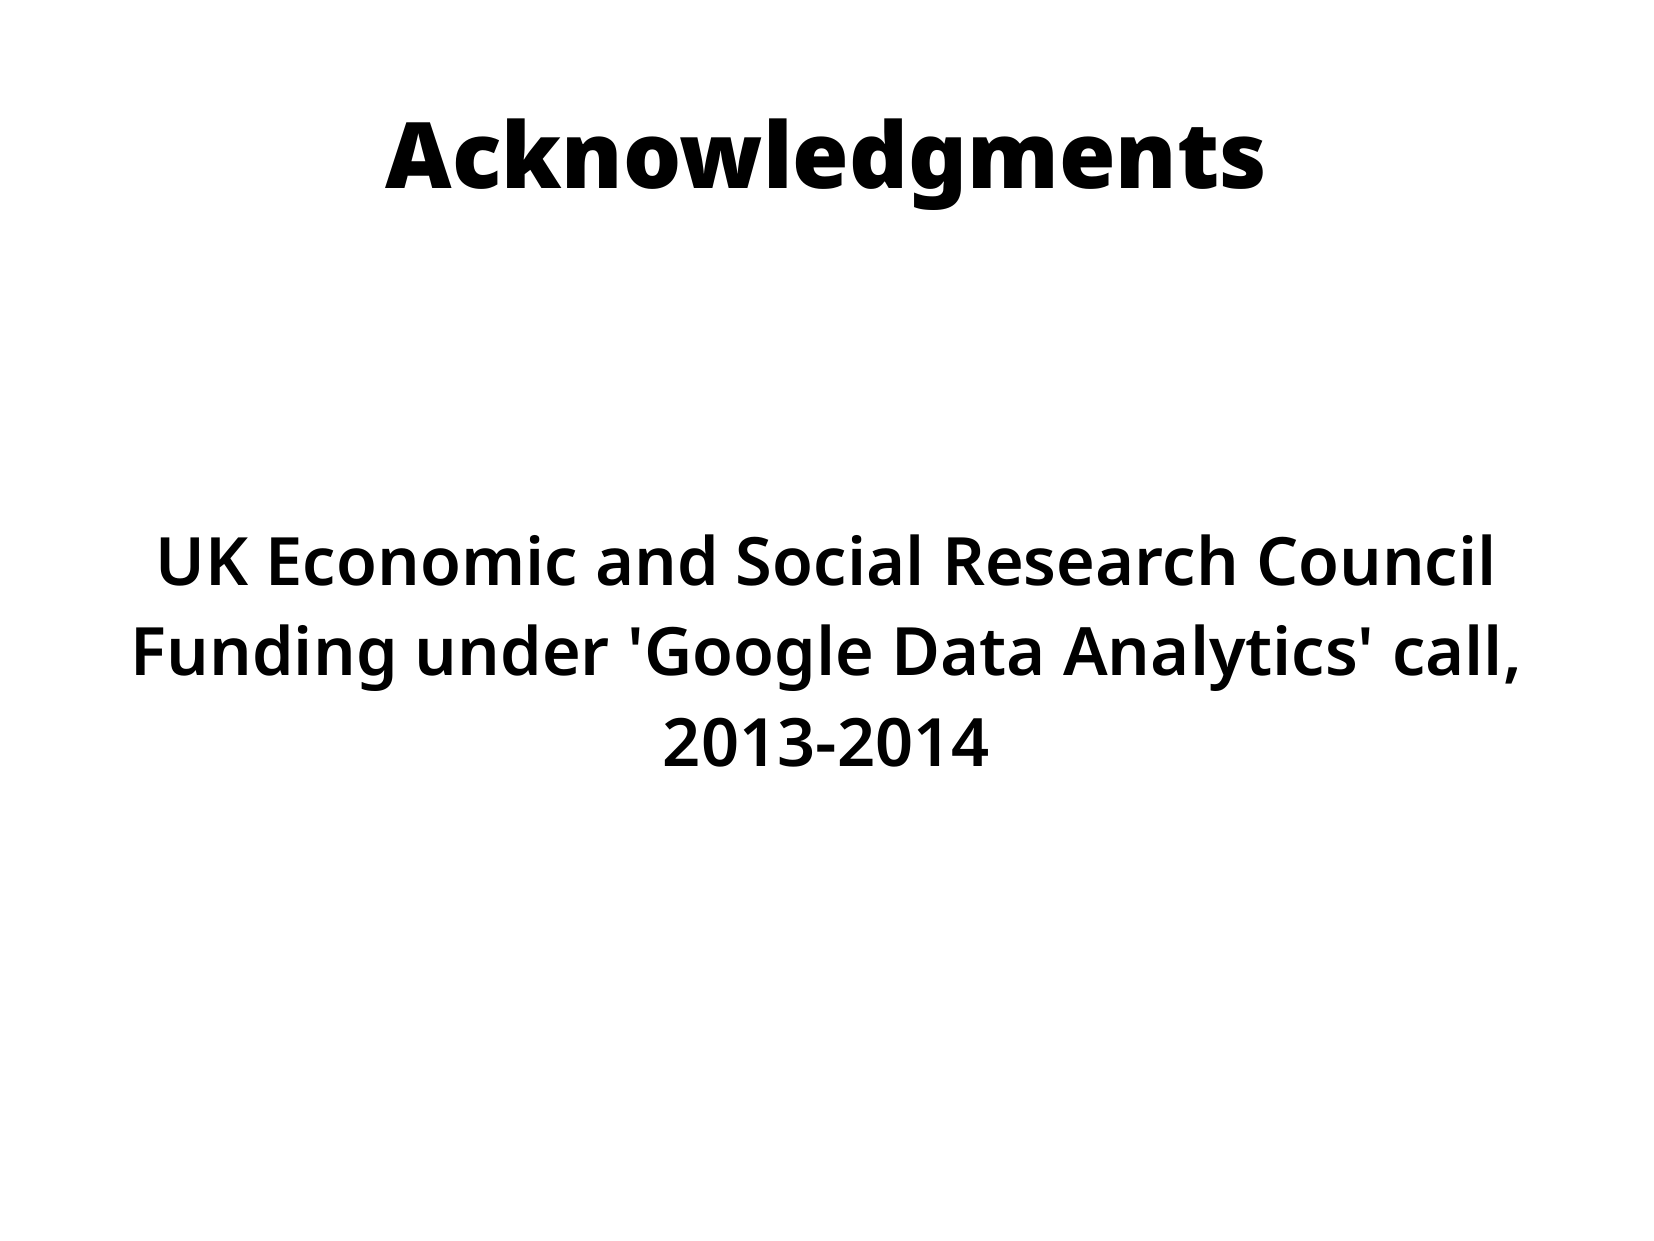

# Acknowledgments
UK Economic and Social Research Council Funding under 'Google Data Analytics' call, 2013-2014